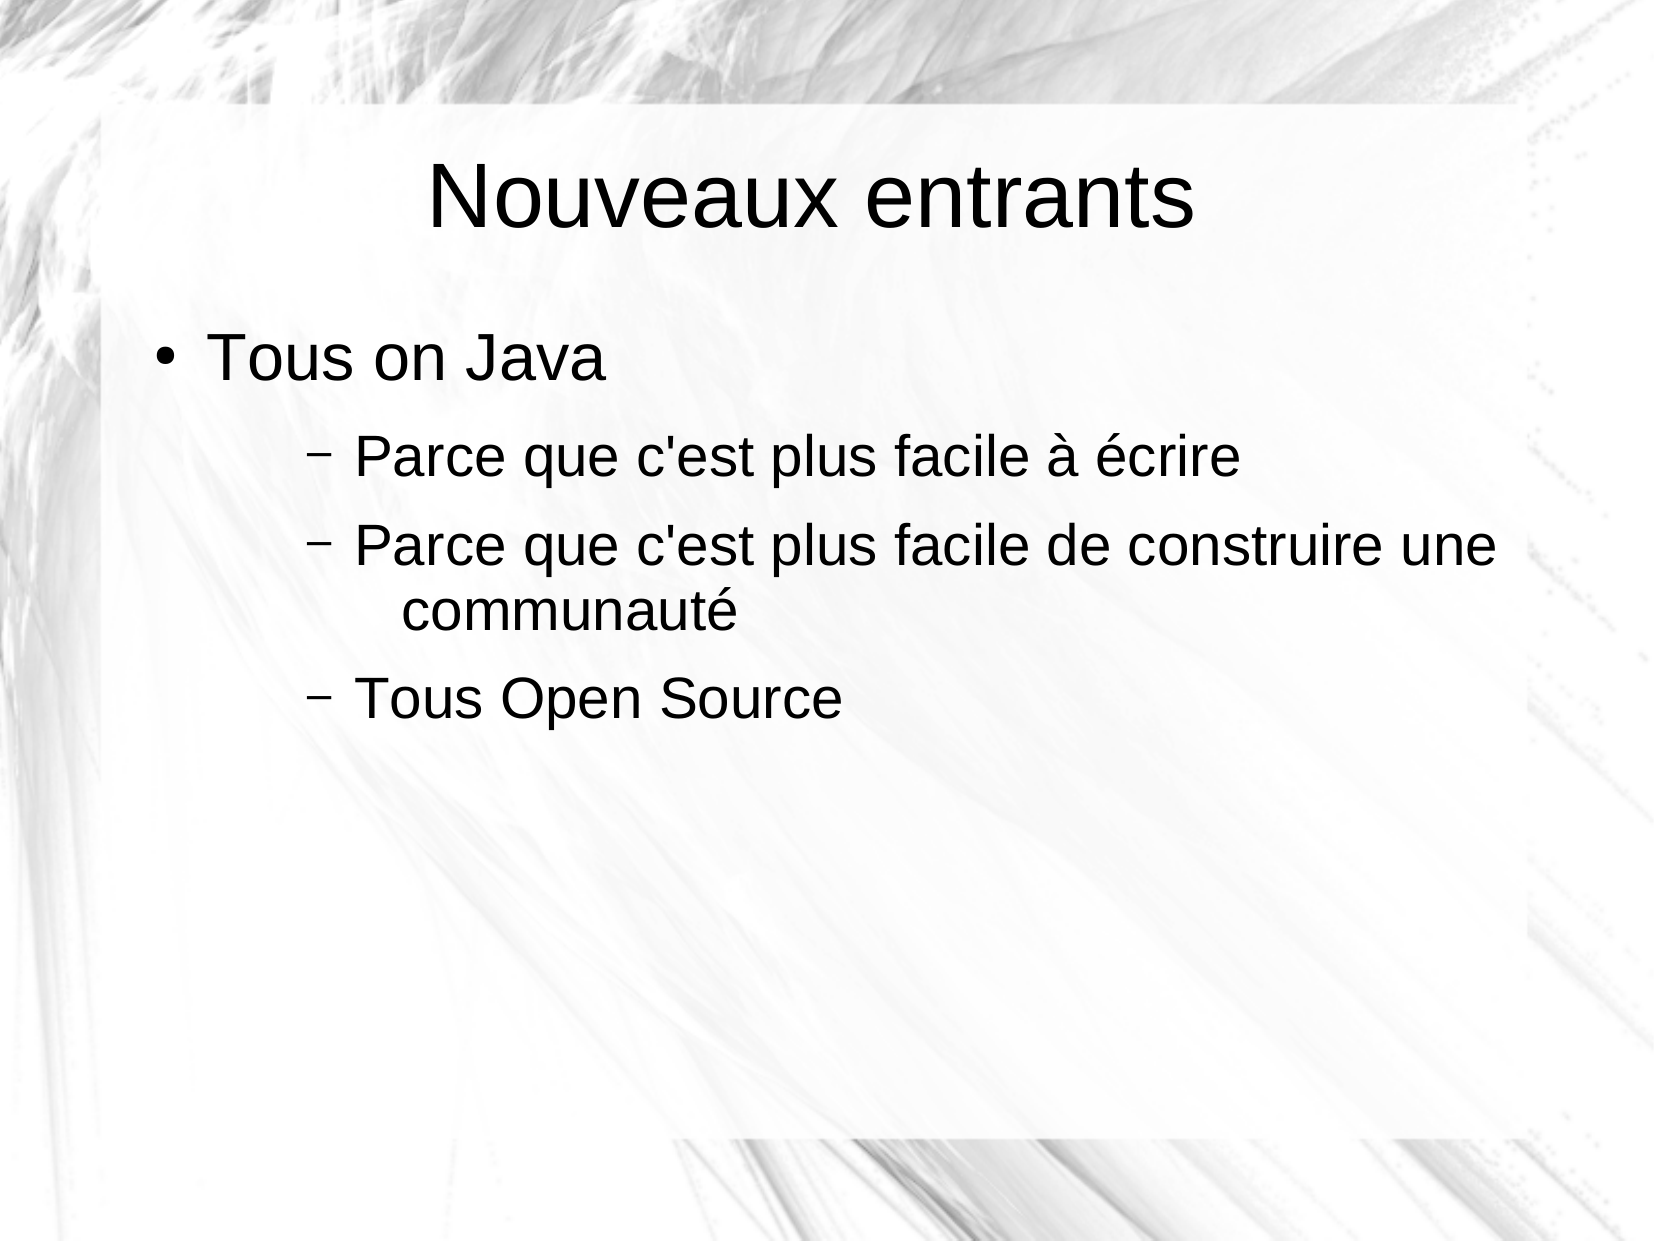

# Nouveaux entrants
Tous on Java
Parce que c'est plus facile à écrire
Parce que c'est plus facile de construire une communauté
Tous Open Source